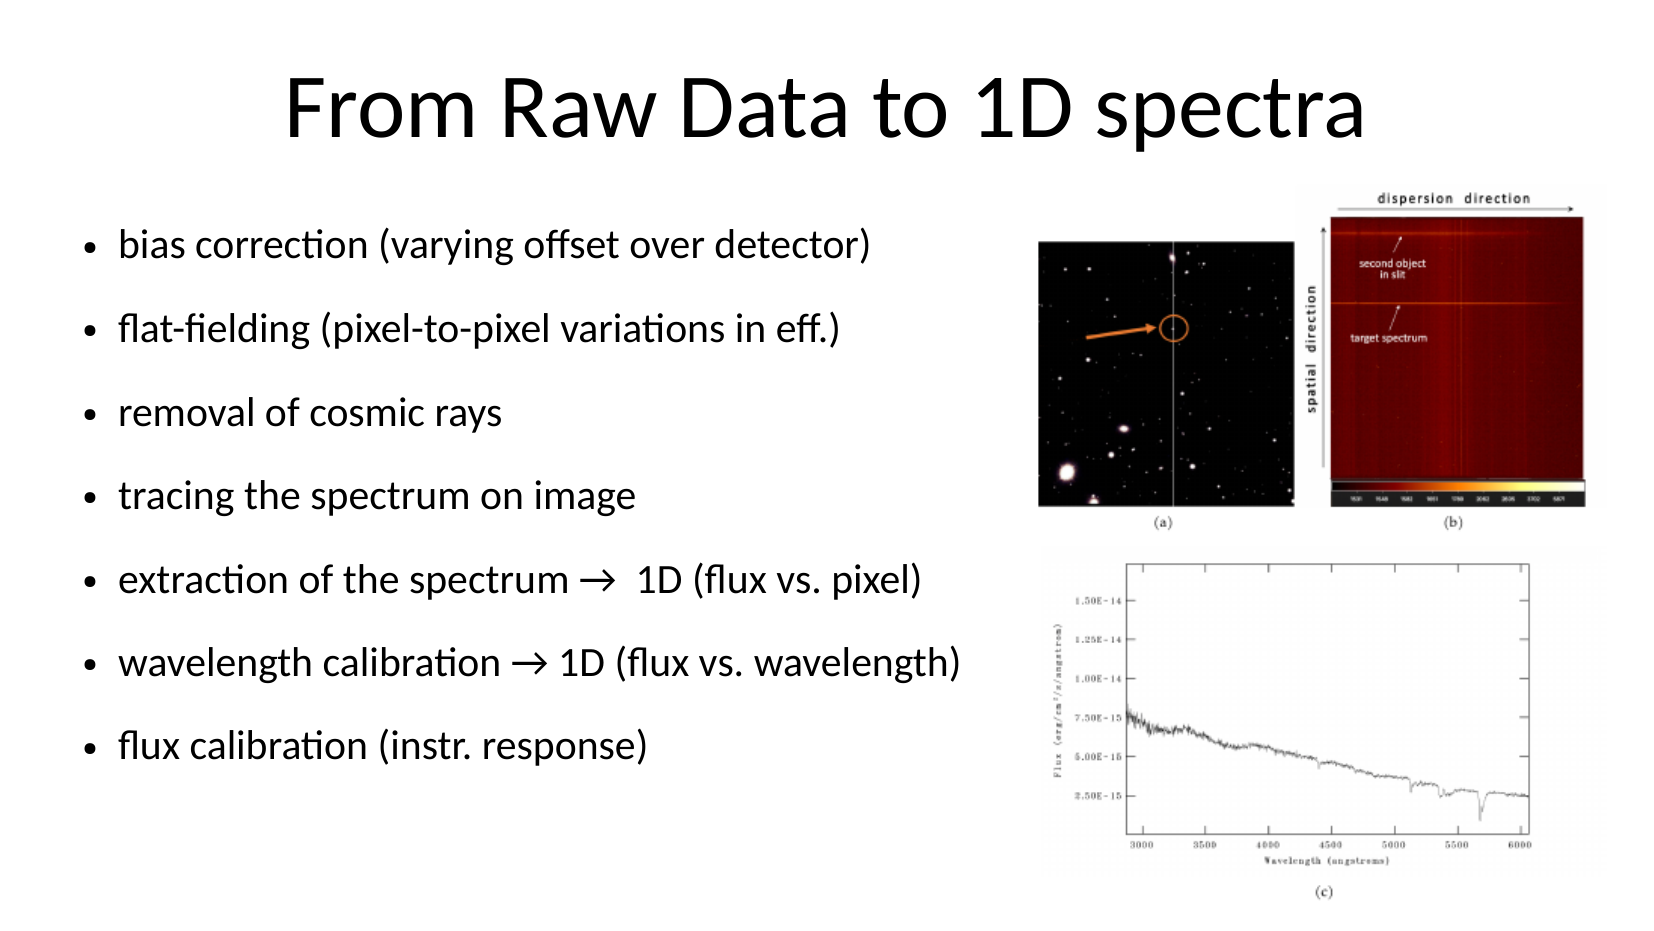

# From Raw Data to 1D spectra
bias correction (varying offset over detector)
flat-fielding (pixel-to-pixel variations in eff.)
removal of cosmic rays
tracing the spectrum on image
extraction of the spectrum → 1D (flux vs. pixel)
wavelength calibration → 1D (flux vs. wavelength)
flux calibration (instr. response)